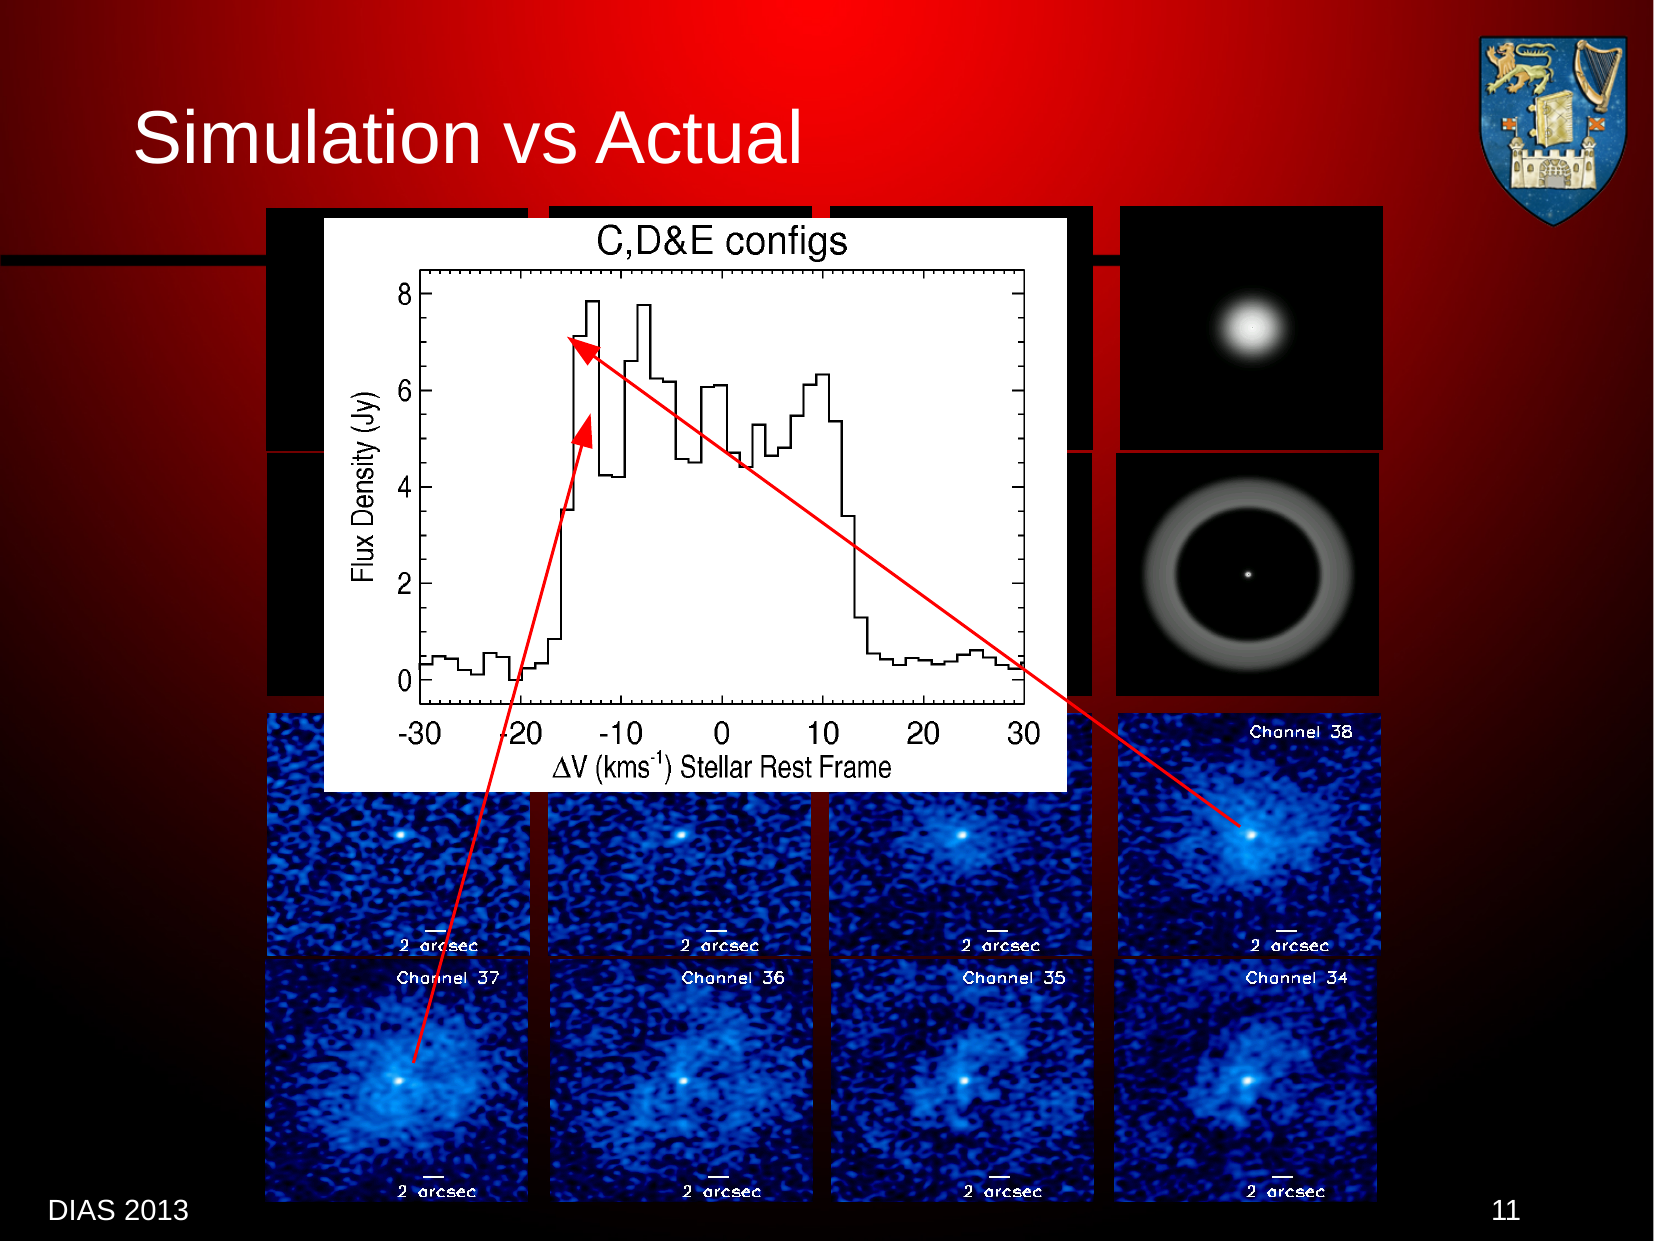

Simulation vs Actual
October 3-5 2012
Radio
 DIAS 2013	 					 		 										11
 YERAC - 18th July 2011																	14